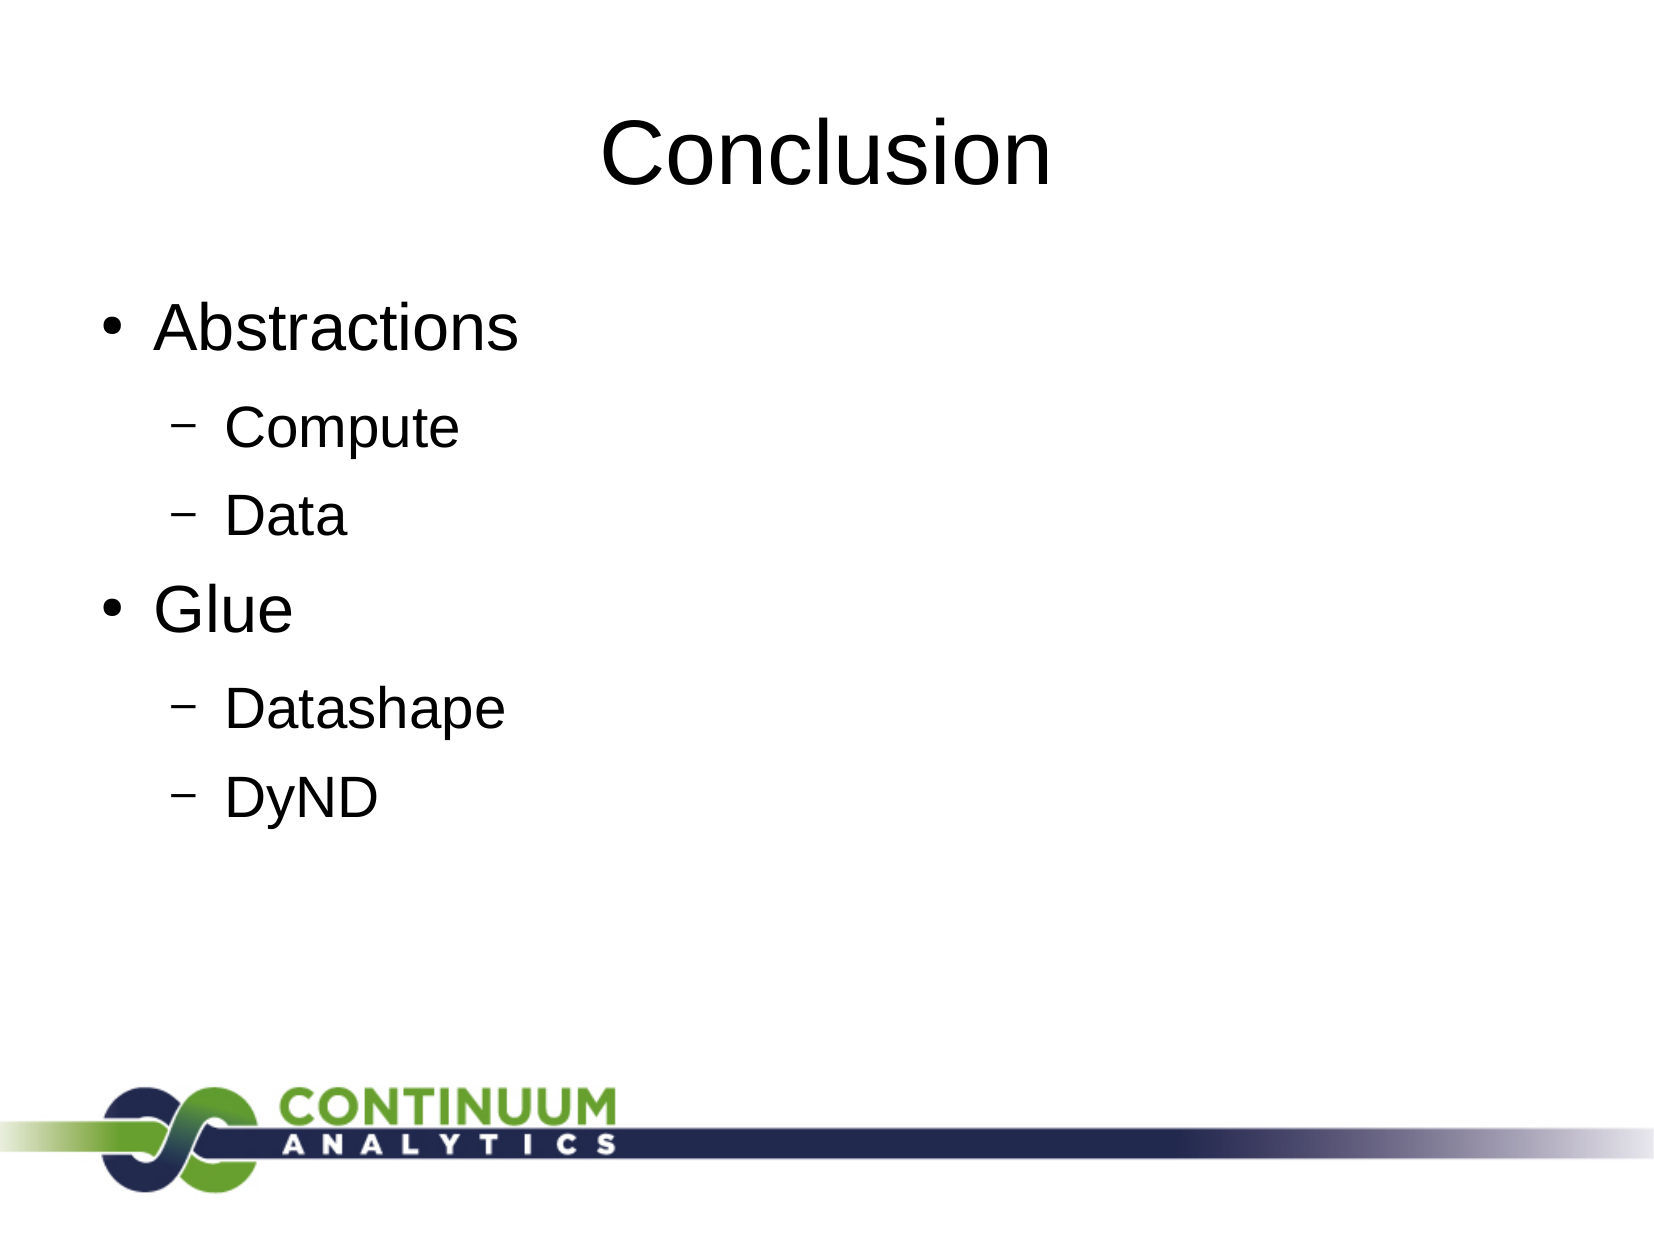

# Conclusion
Abstractions
Compute
Data
Glue
Datashape
DyND